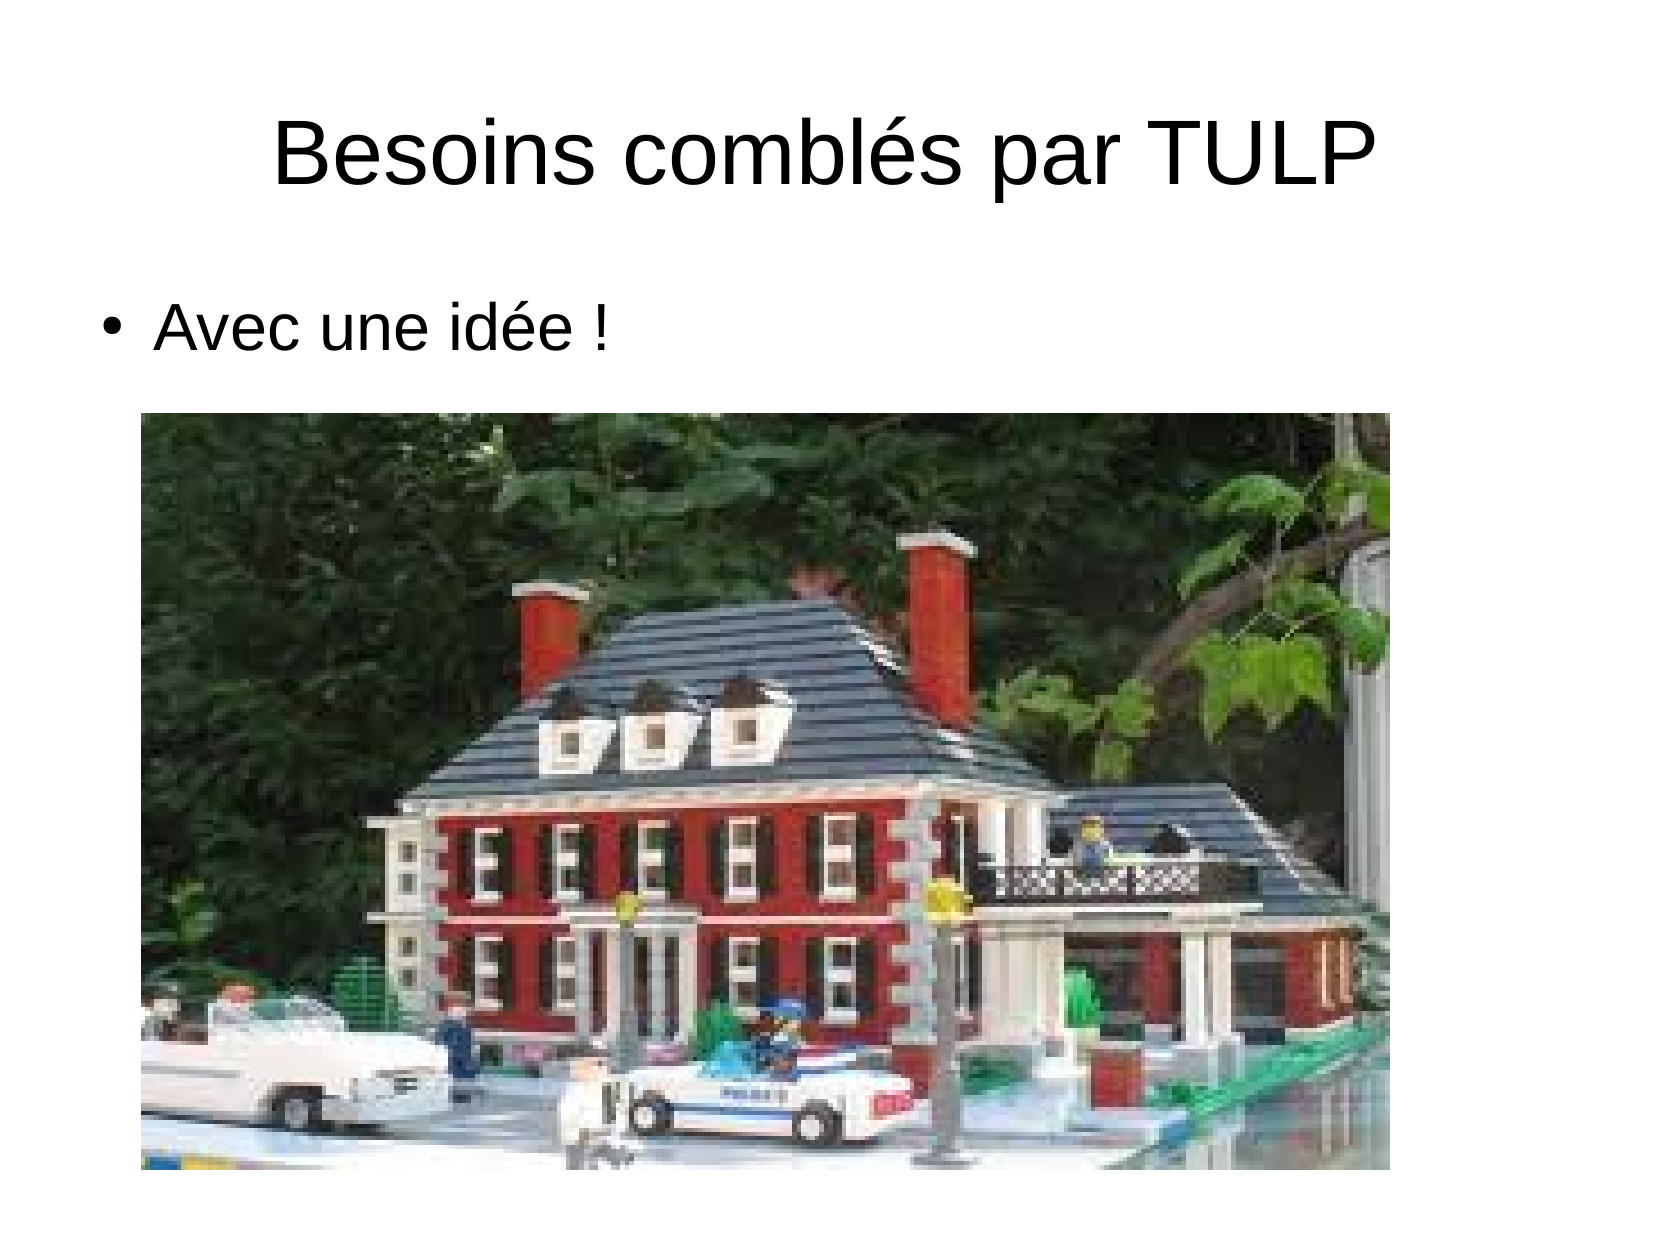

# Besoins comblés par TULP
Avec une idée !